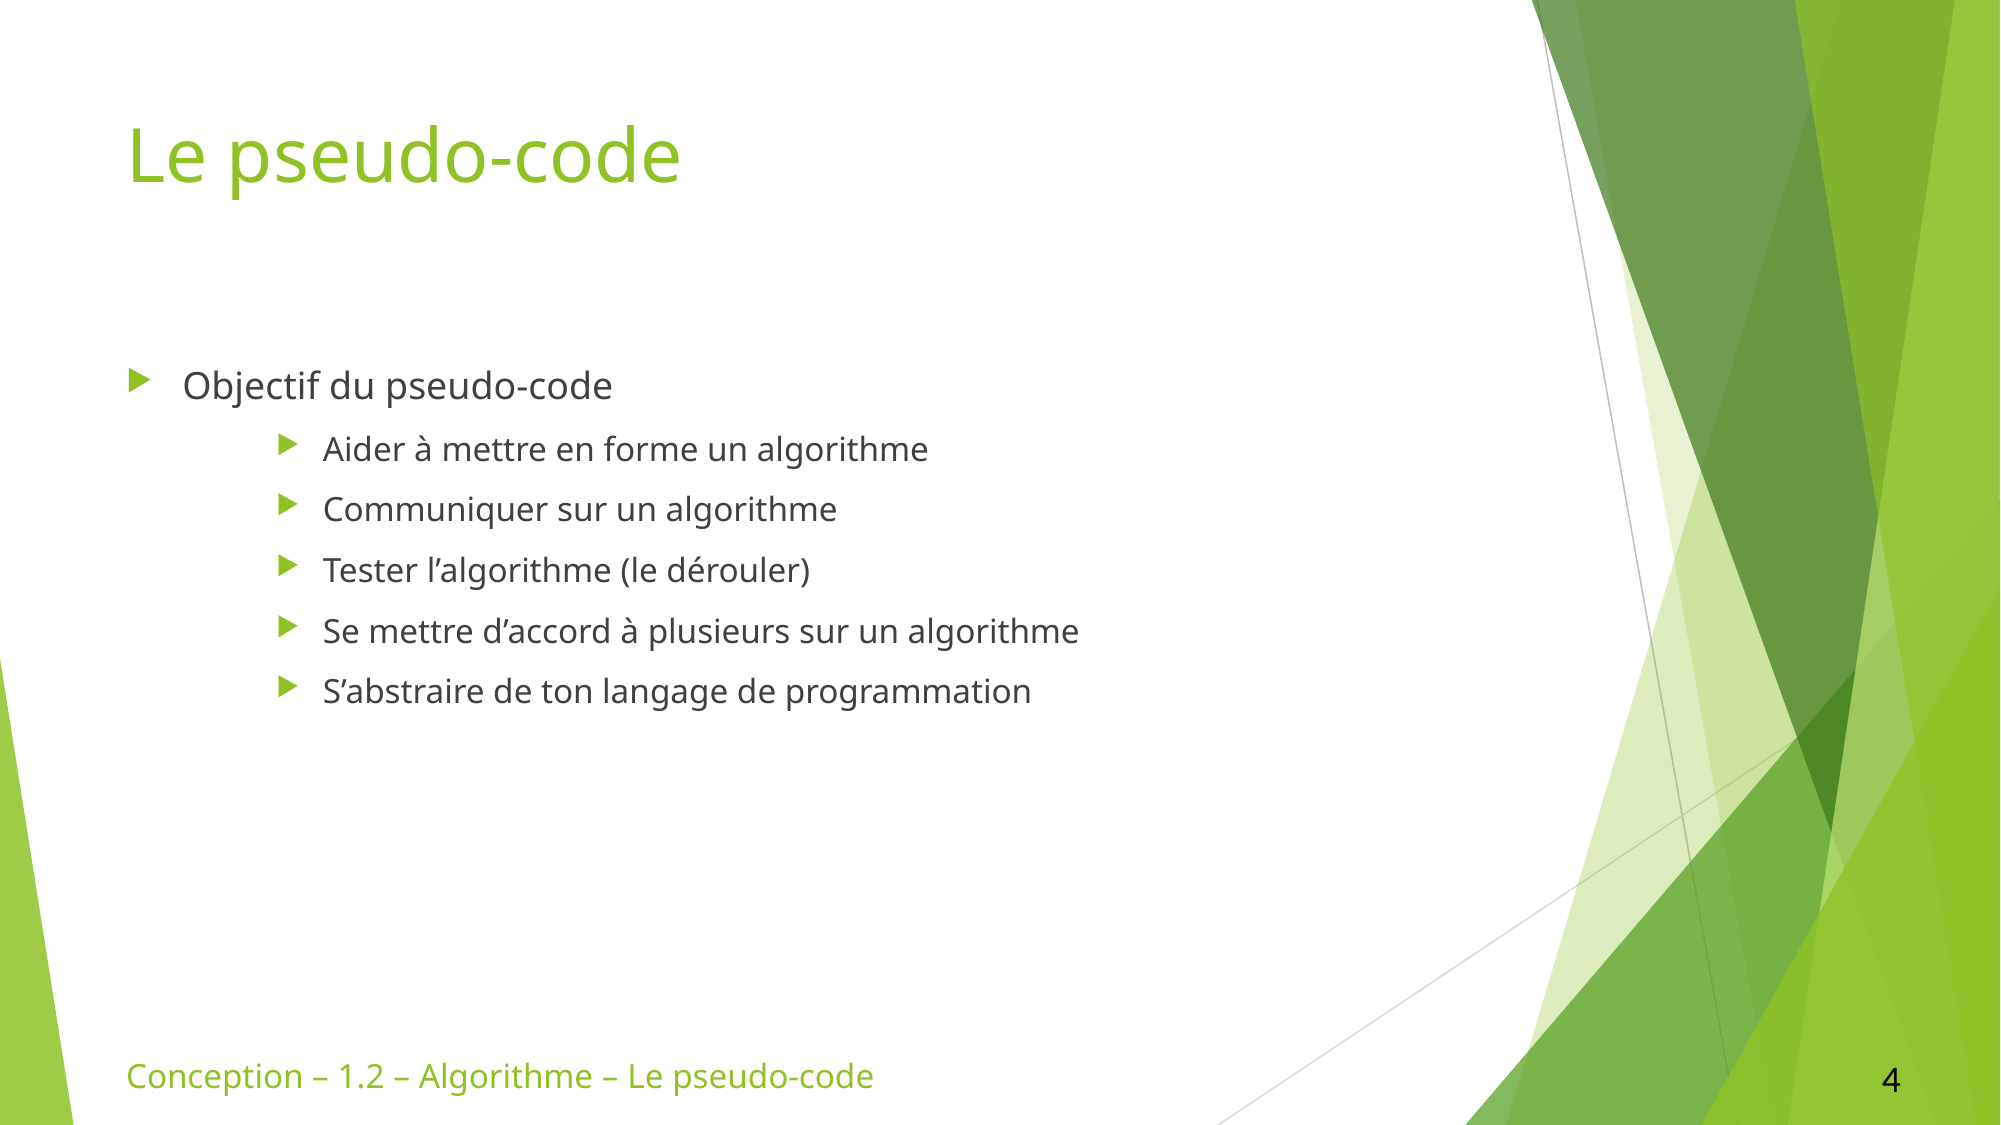

# Le pseudo-code
Objectif du pseudo-code
Aider à mettre en forme un algorithme
Communiquer sur un algorithme
Tester l’algorithme (le dérouler)
Se mettre d’accord à plusieurs sur un algorithme
S’abstraire de ton langage de programmation
Conception – 1.2 – Algorithme – Le pseudo-code